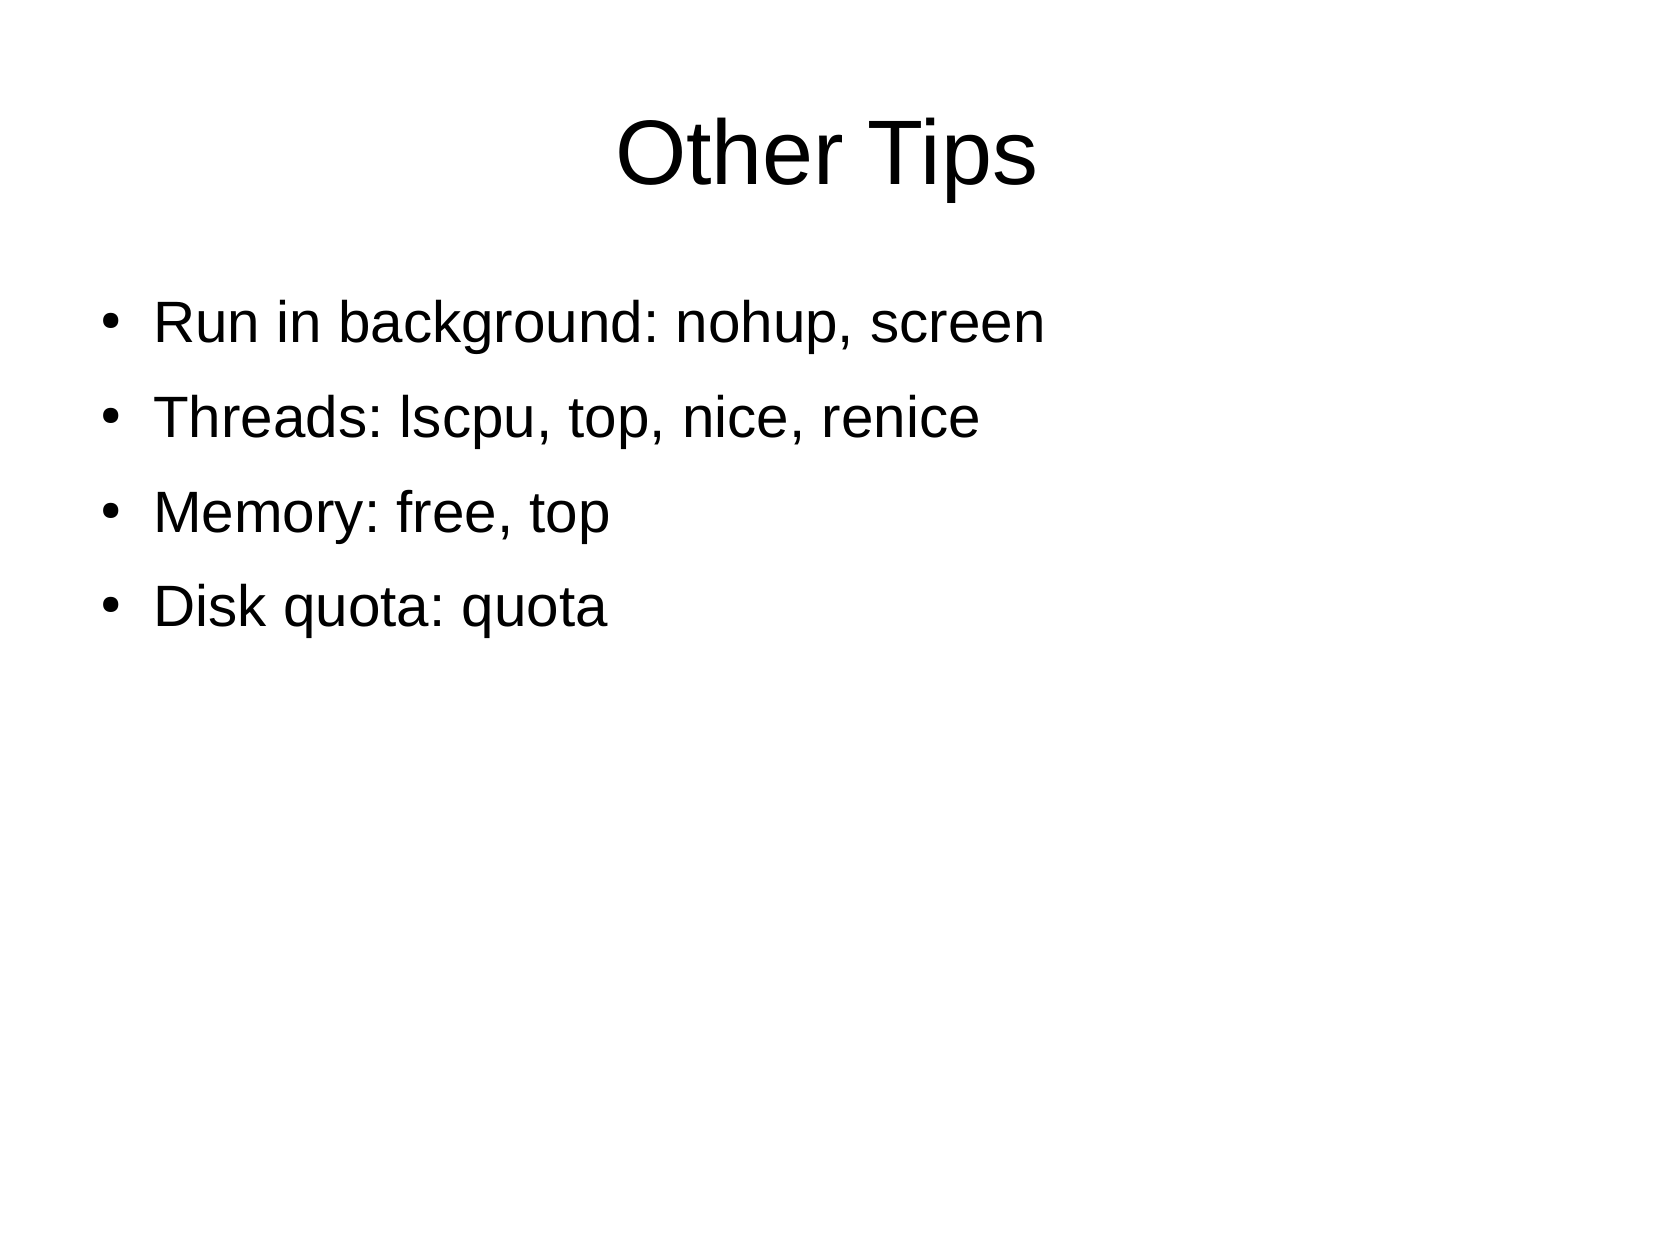

# Other Tips
Run in background: nohup, screen
Threads: lscpu, top, nice, renice
Memory: free, top
Disk quota: quota